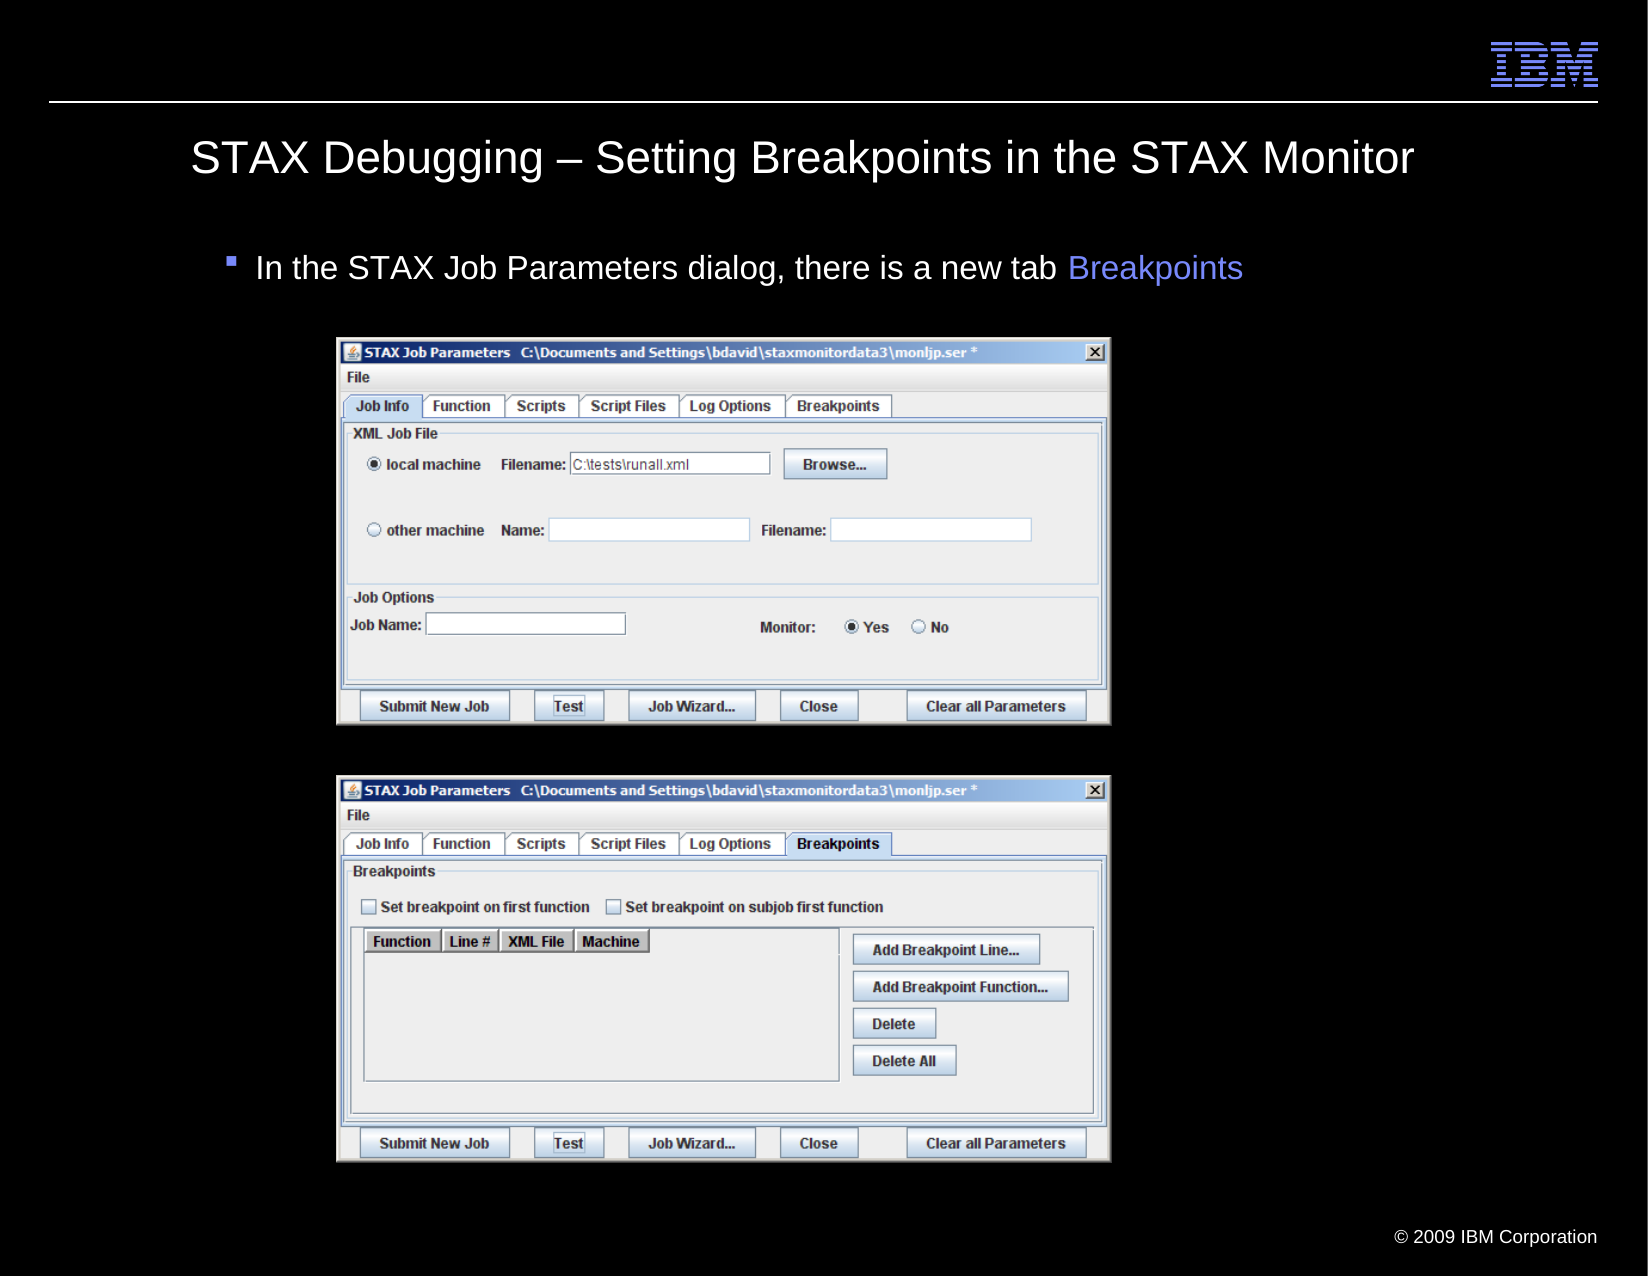

STAX Debugging – Setting Breakpoints in the STAX Monitor
# In the STAX Job Parameters dialog, there is a new tab Breakpoints